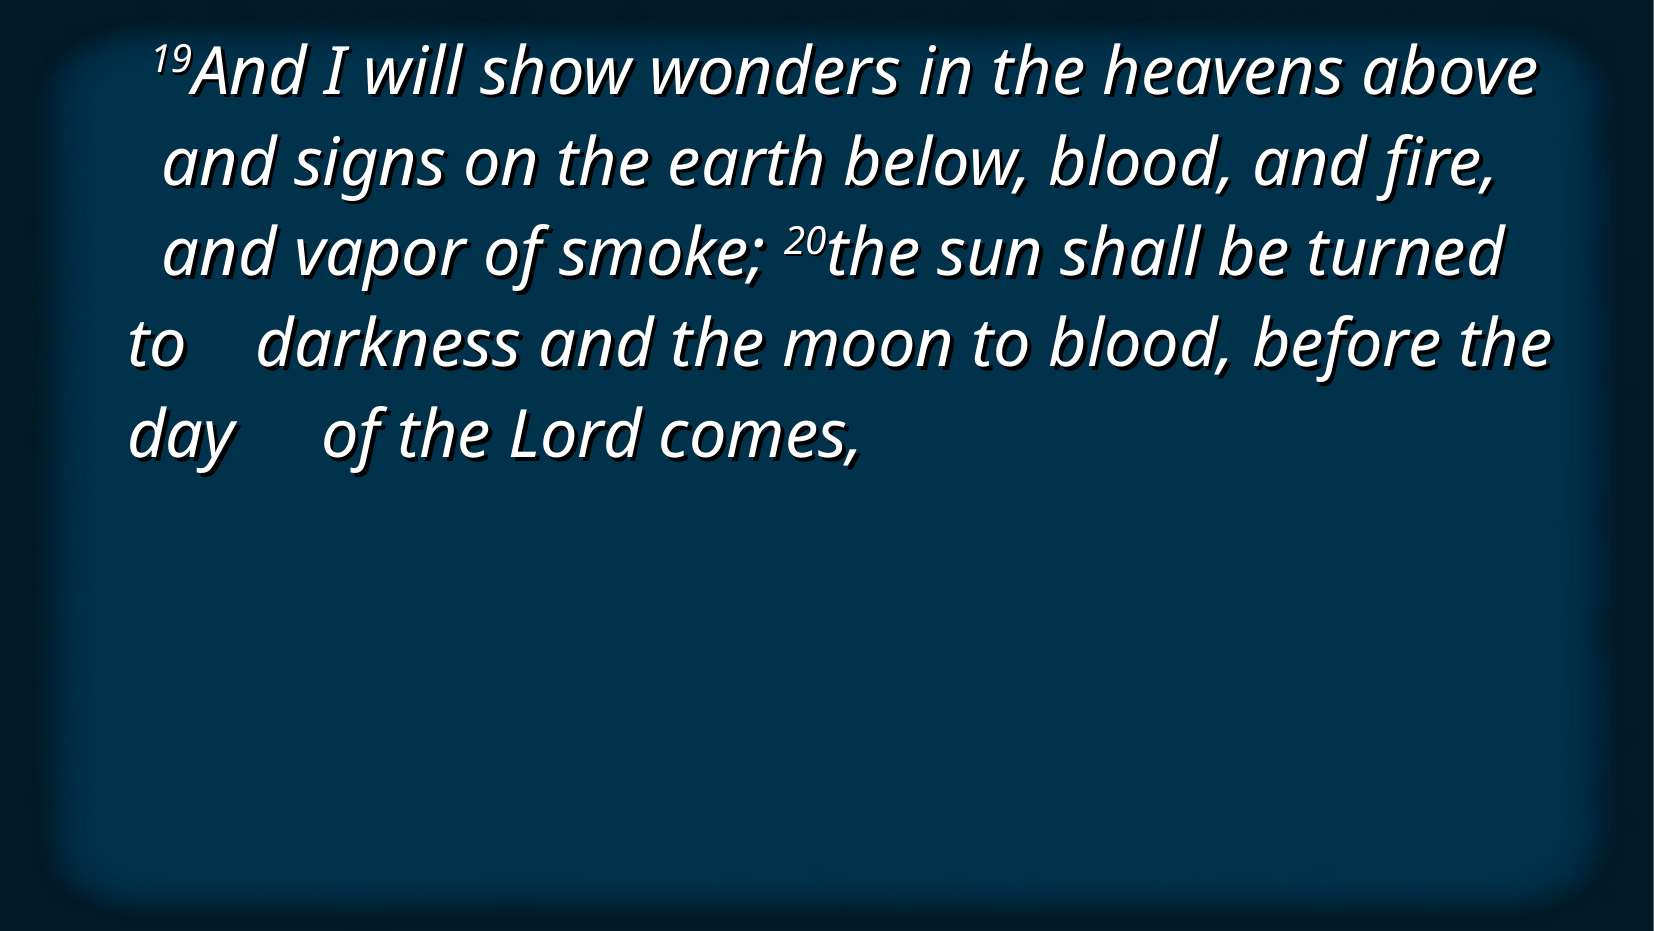

19And I will show wonders in the heavens above
 and signs on the earth below, blood, and fire,
 and vapor of smoke; 20the sun shall be turned to darkness and the moon to blood, before the day of the Lord comes,